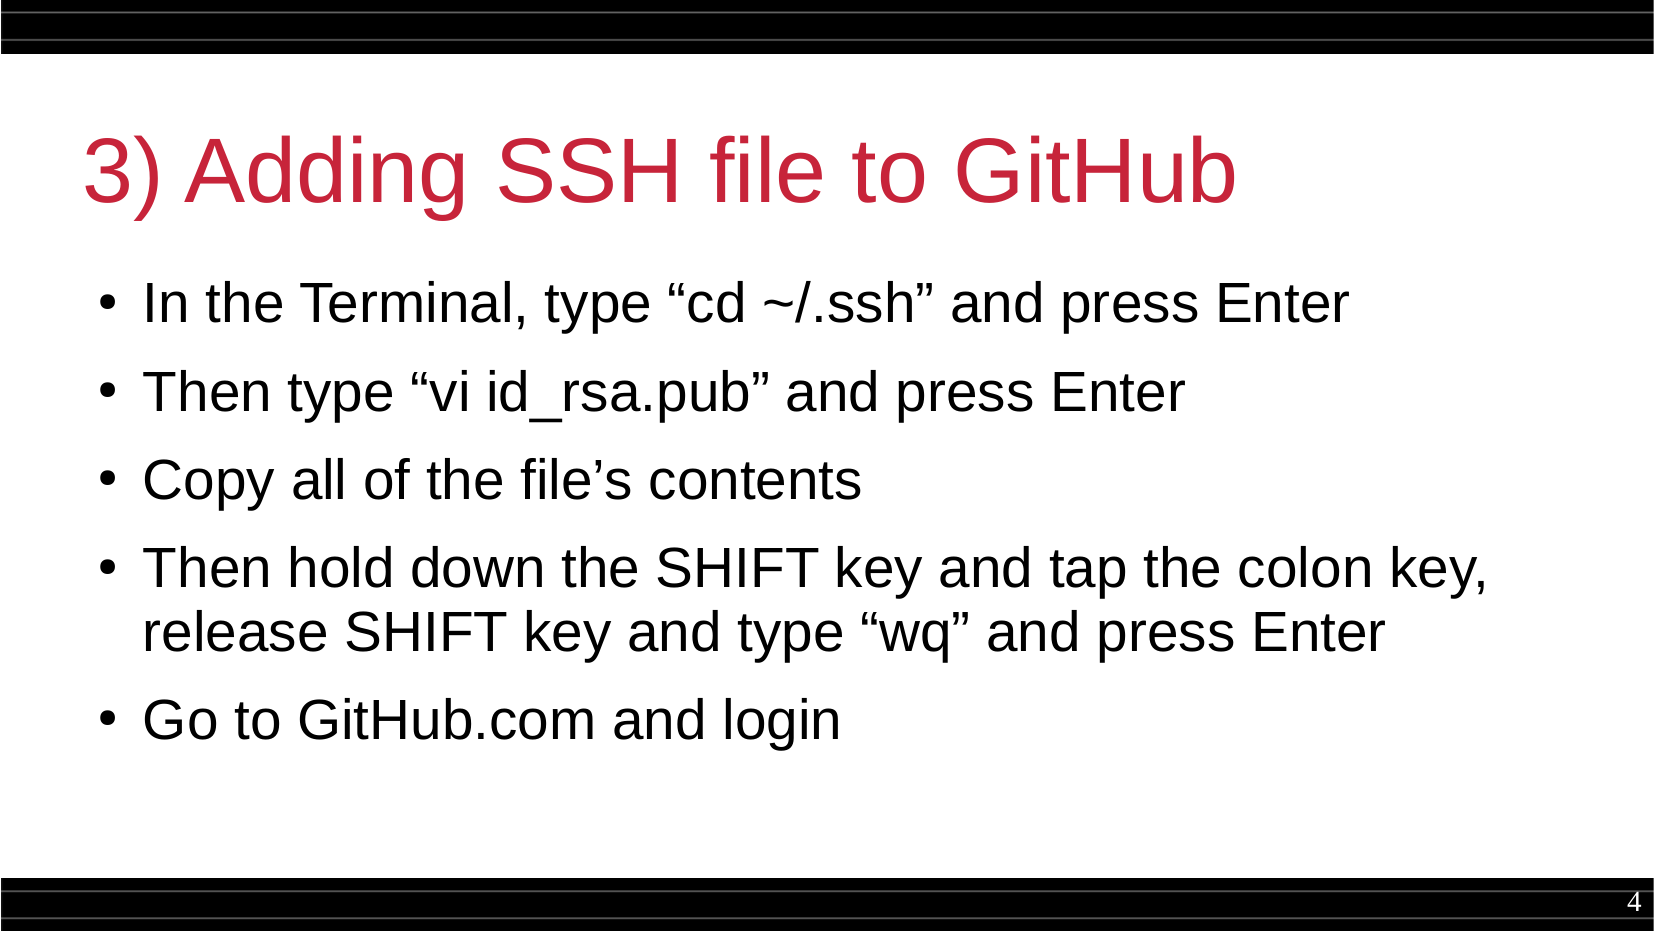

# 3) Adding SSH file to GitHub
In the Terminal, type “cd ~/.ssh” and press Enter
Then type “vi id_rsa.pub” and press Enter
Copy all of the file’s contents
Then hold down the SHIFT key and tap the colon key, release SHIFT key and type “wq” and press Enter
Go to GitHub.com and login